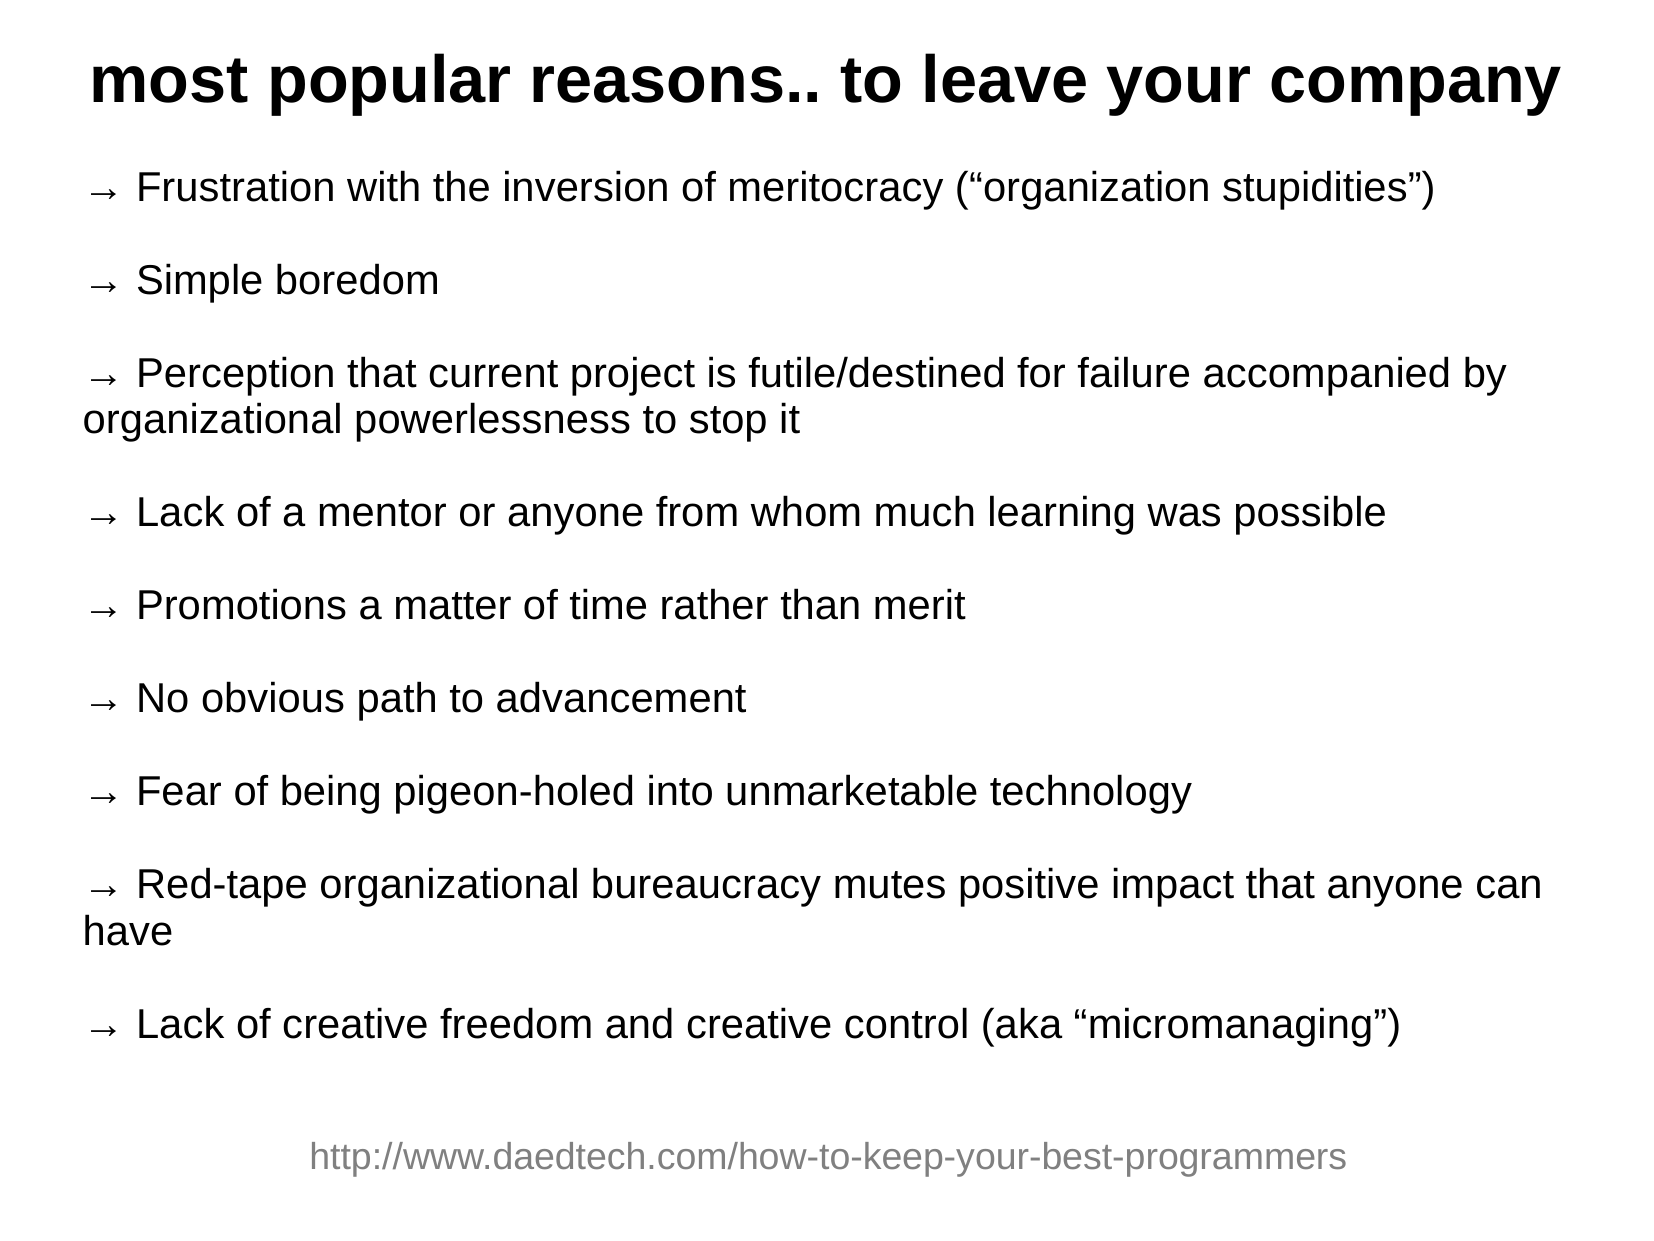

# most popular reasons.. to leave your company
→ Frustration with the inversion of meritocracy (“organization stupidities”)
→ Simple boredom
→ Perception that current project is futile/destined for failure accompanied by organizational powerlessness to stop it
→ Lack of a mentor or anyone from whom much learning was possible
→ Promotions a matter of time rather than merit
→ No obvious path to advancement
→ Fear of being pigeon-holed into unmarketable technology
→ Red-tape organizational bureaucracy mutes positive impact that anyone can have
→ Lack of creative freedom and creative control (aka “micromanaging”)
http://www.daedtech.com/how-to-keep-your-best-programmers